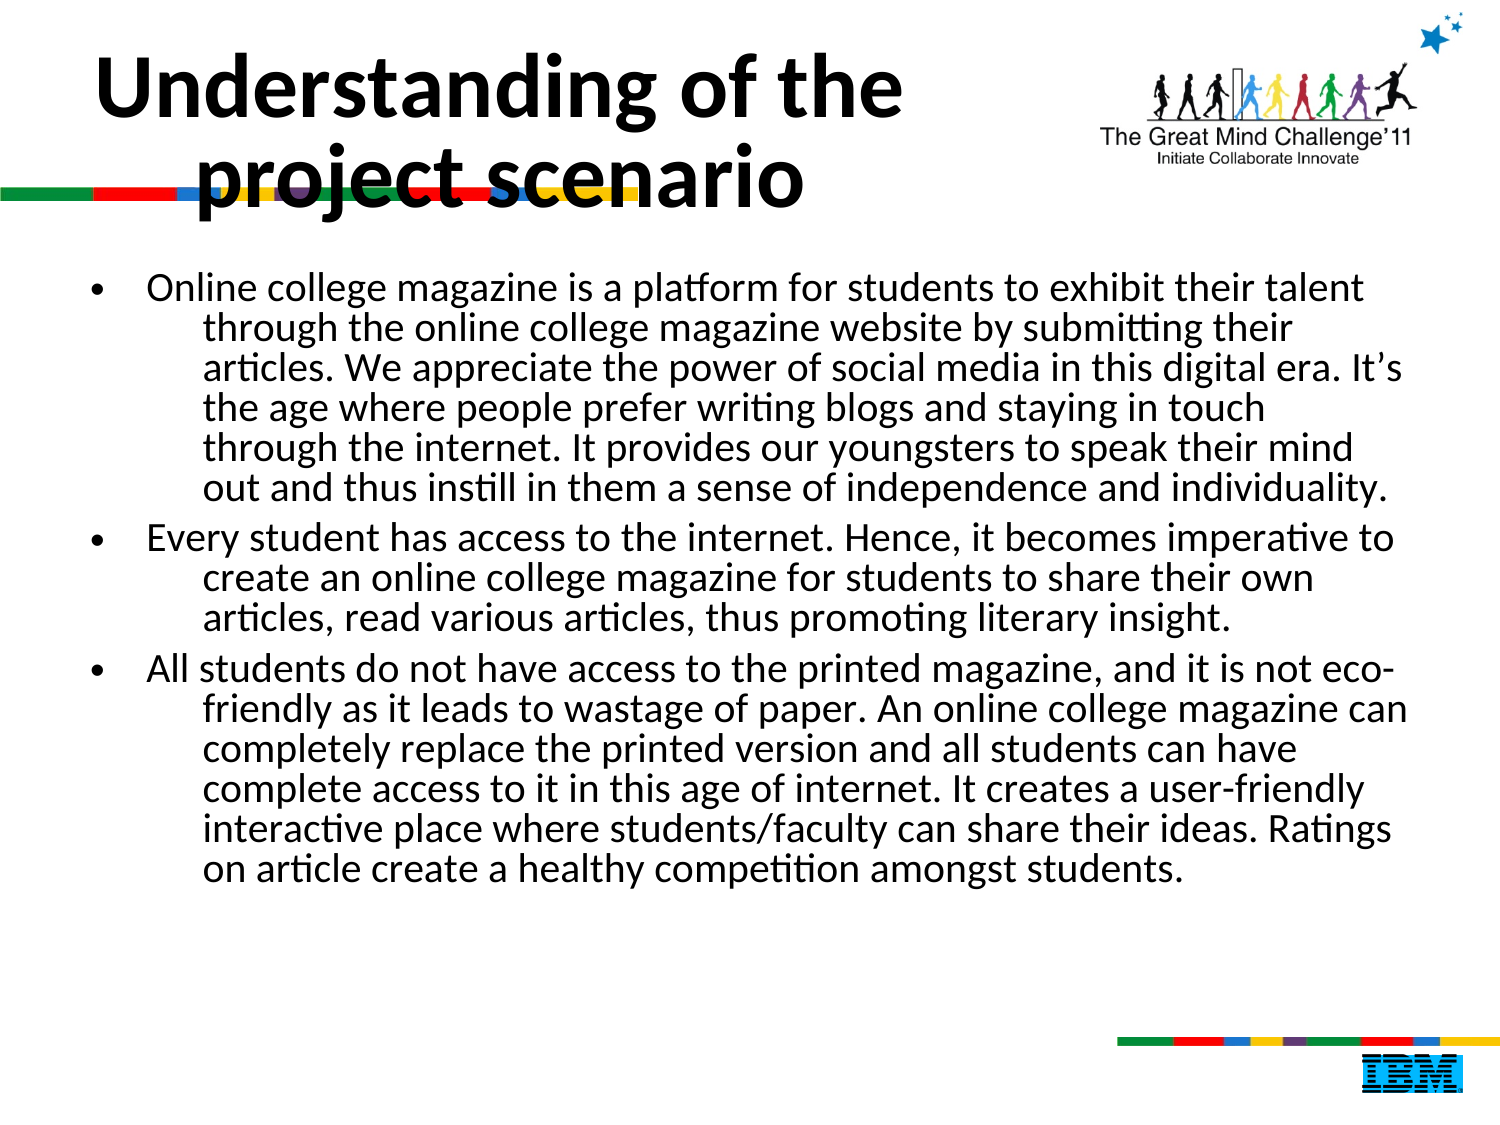

# Understanding of the project scenario
Online college magazine is a platform for students to exhibit their talent through the online college magazine website by submitting their articles. We appreciate the power of social media in this digital era. It’s the age where people prefer writing blogs and staying in touch through the internet. It provides our youngsters to speak their mind out and thus instill in them a sense of independence and individuality.
Every student has access to the internet. Hence, it becomes imperative to create an online college magazine for students to share their own articles, read various articles, thus promoting literary insight.
All students do not have access to the printed magazine, and it is not eco-friendly as it leads to wastage of paper. An online college magazine can completely replace the printed version and all students can have complete access to it in this age of internet. It creates a user-friendly interactive place where students/faculty can share their ideas. Ratings on article create a healthy competition amongst students.